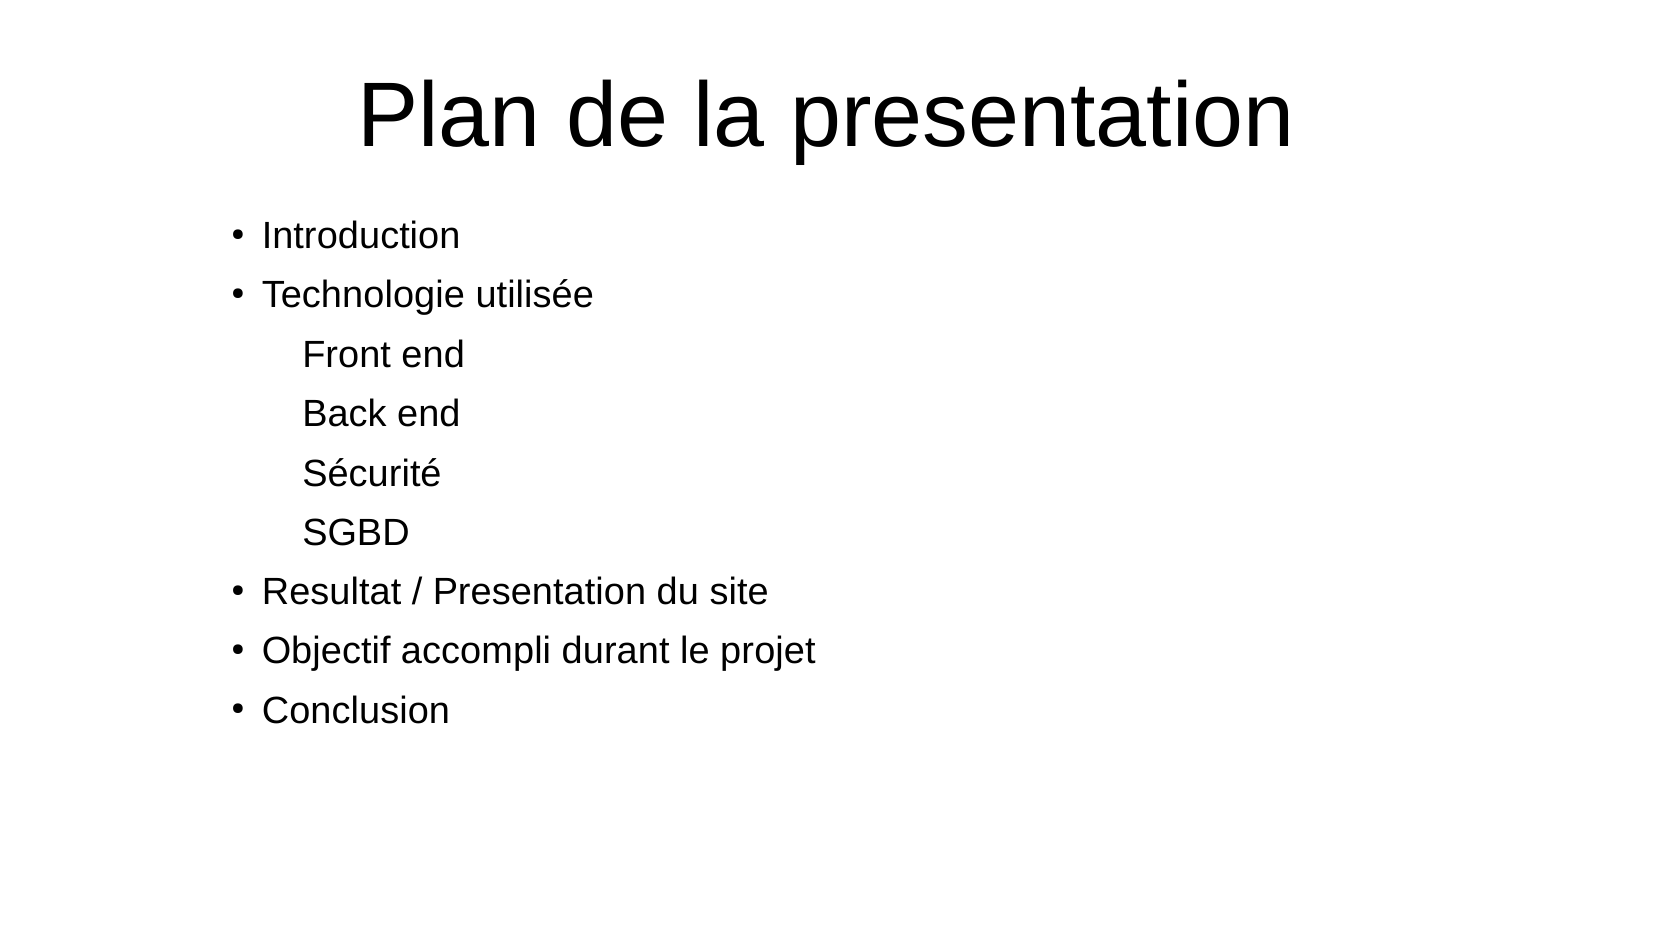

# Plan de la presentation
Introduction
Technologie utilisée
Front end
Back end
Sécurité
SGBD
Resultat / Presentation du site
Objectif accompli durant le projet
Conclusion